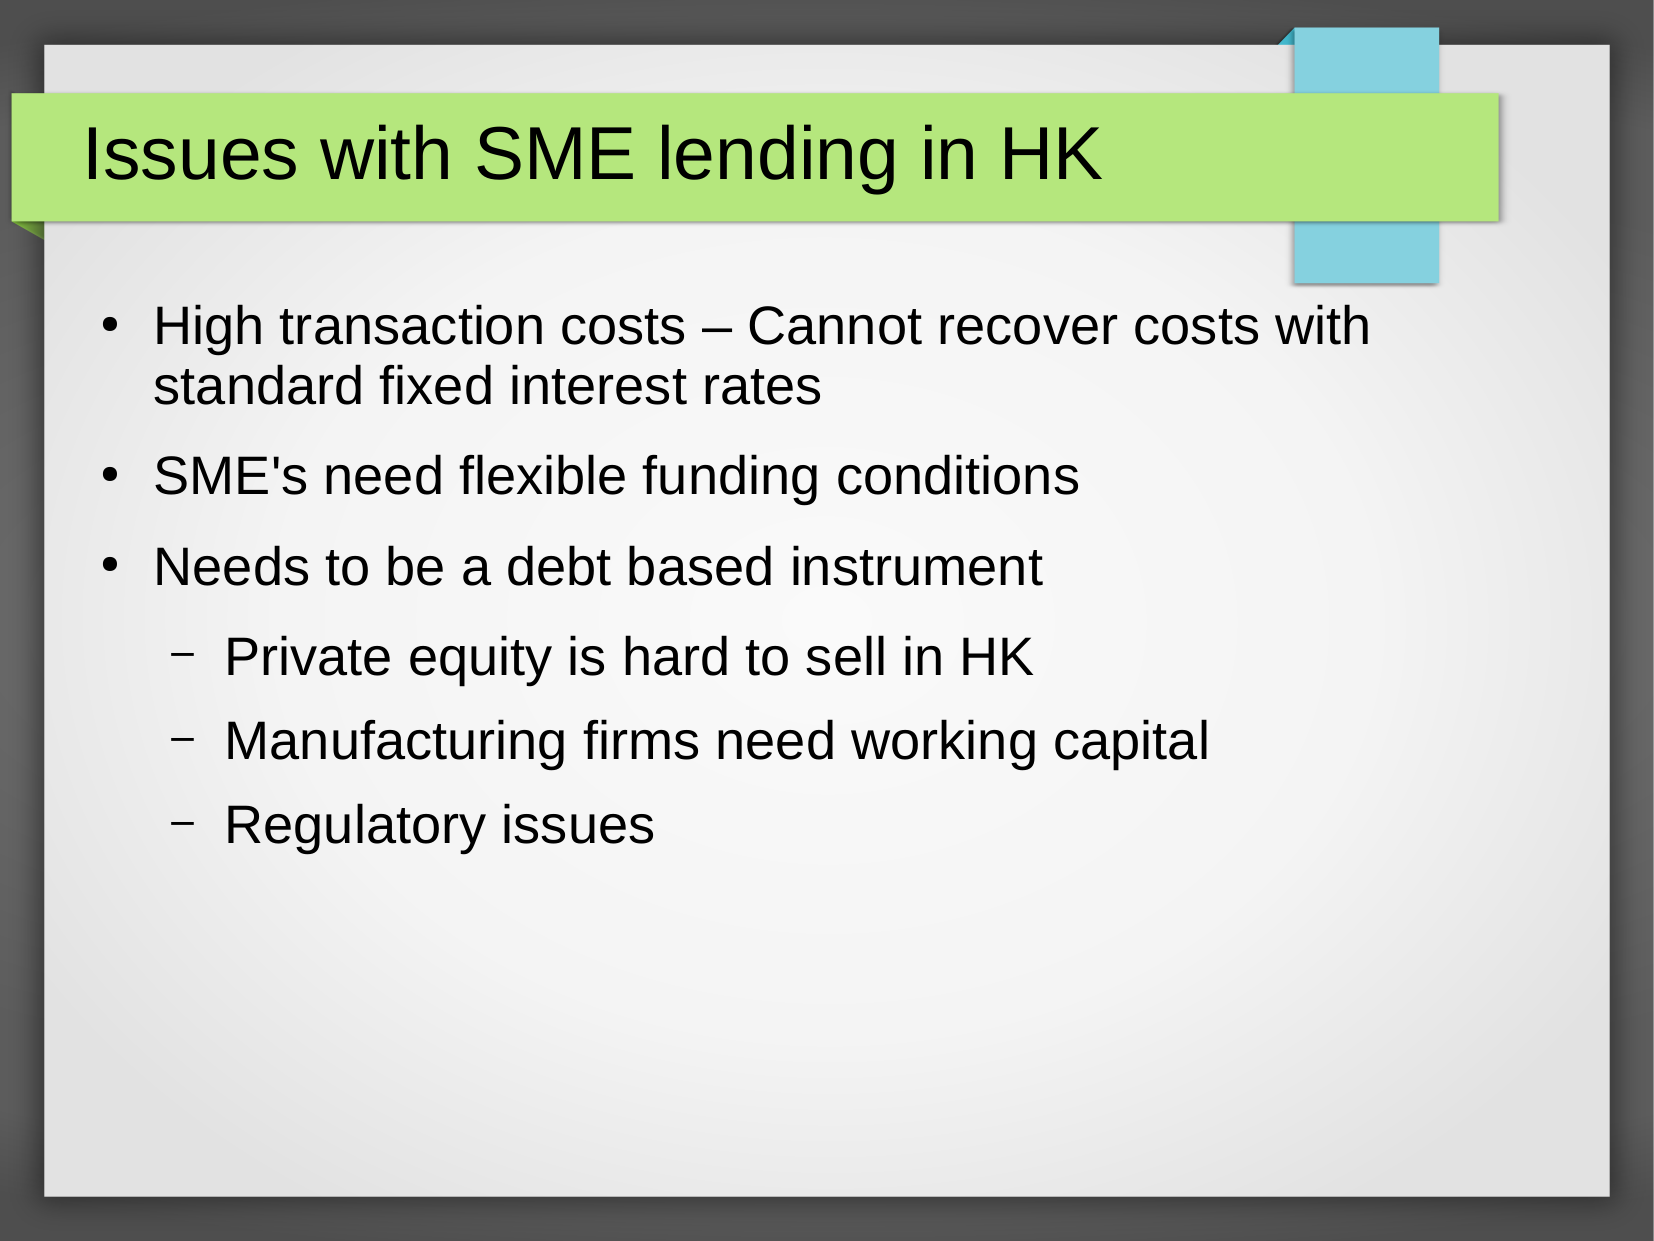

# Issues with SME lending in HK
High transaction costs – Cannot recover costs with standard fixed interest rates
SME's need flexible funding conditions
Needs to be a debt based instrument
Private equity is hard to sell in HK
Manufacturing firms need working capital
Regulatory issues